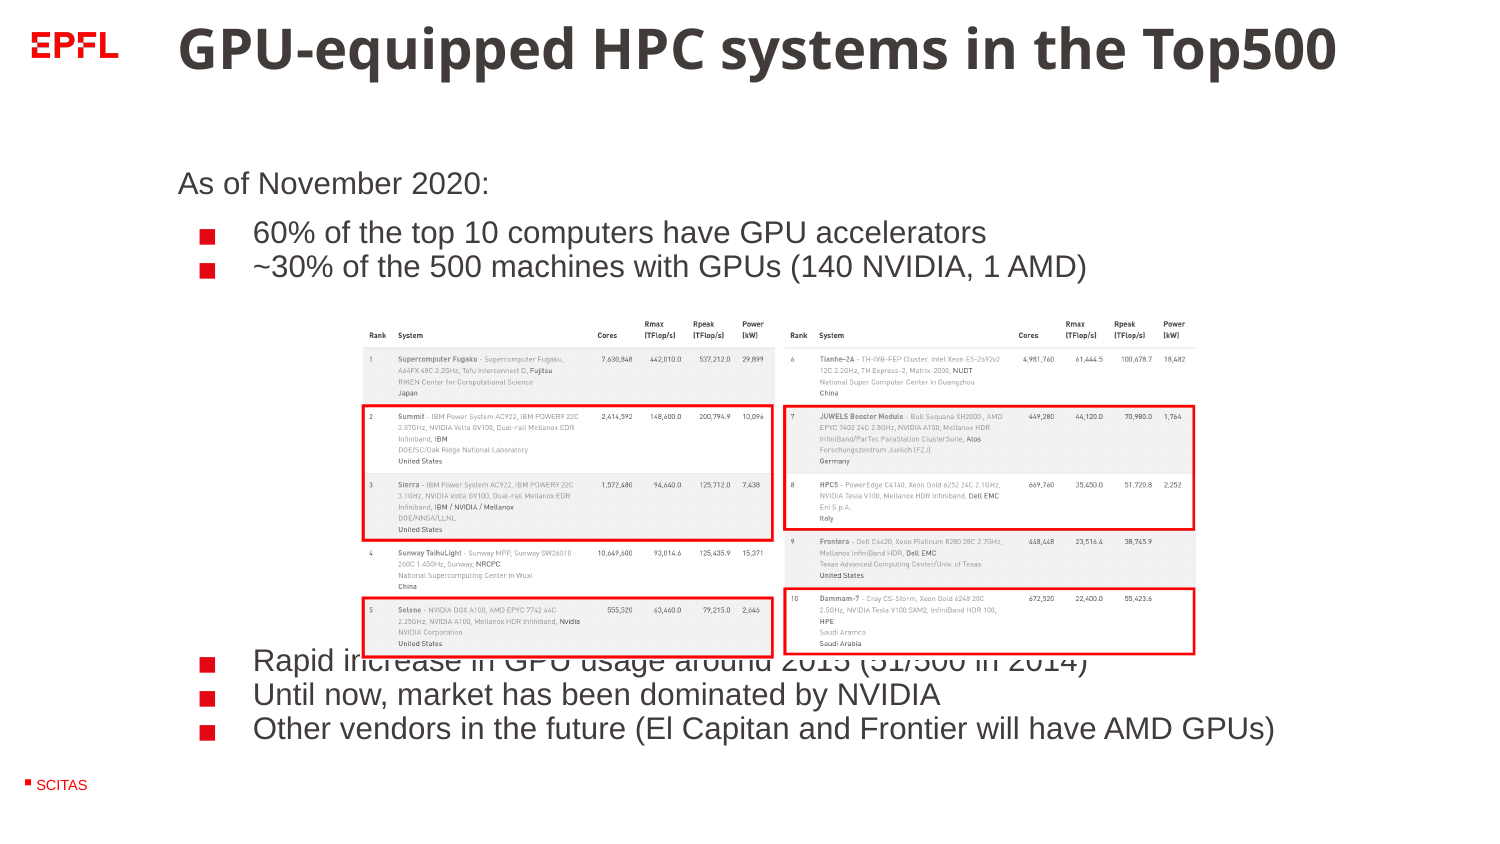

GPU-equipped HPC systems in the Top500
# As of November 2020:
60% of the top 10 computers have GPU accelerators
~30% of the 500 machines with GPUs (140 NVIDIA, 1 AMD)
Rapid increase in GPU usage around 2015 (51/500 in 2014)
Until now, market has been dominated by NVIDIA
Other vendors in the future (El Capitan and Frontier will have AMD GPUs)